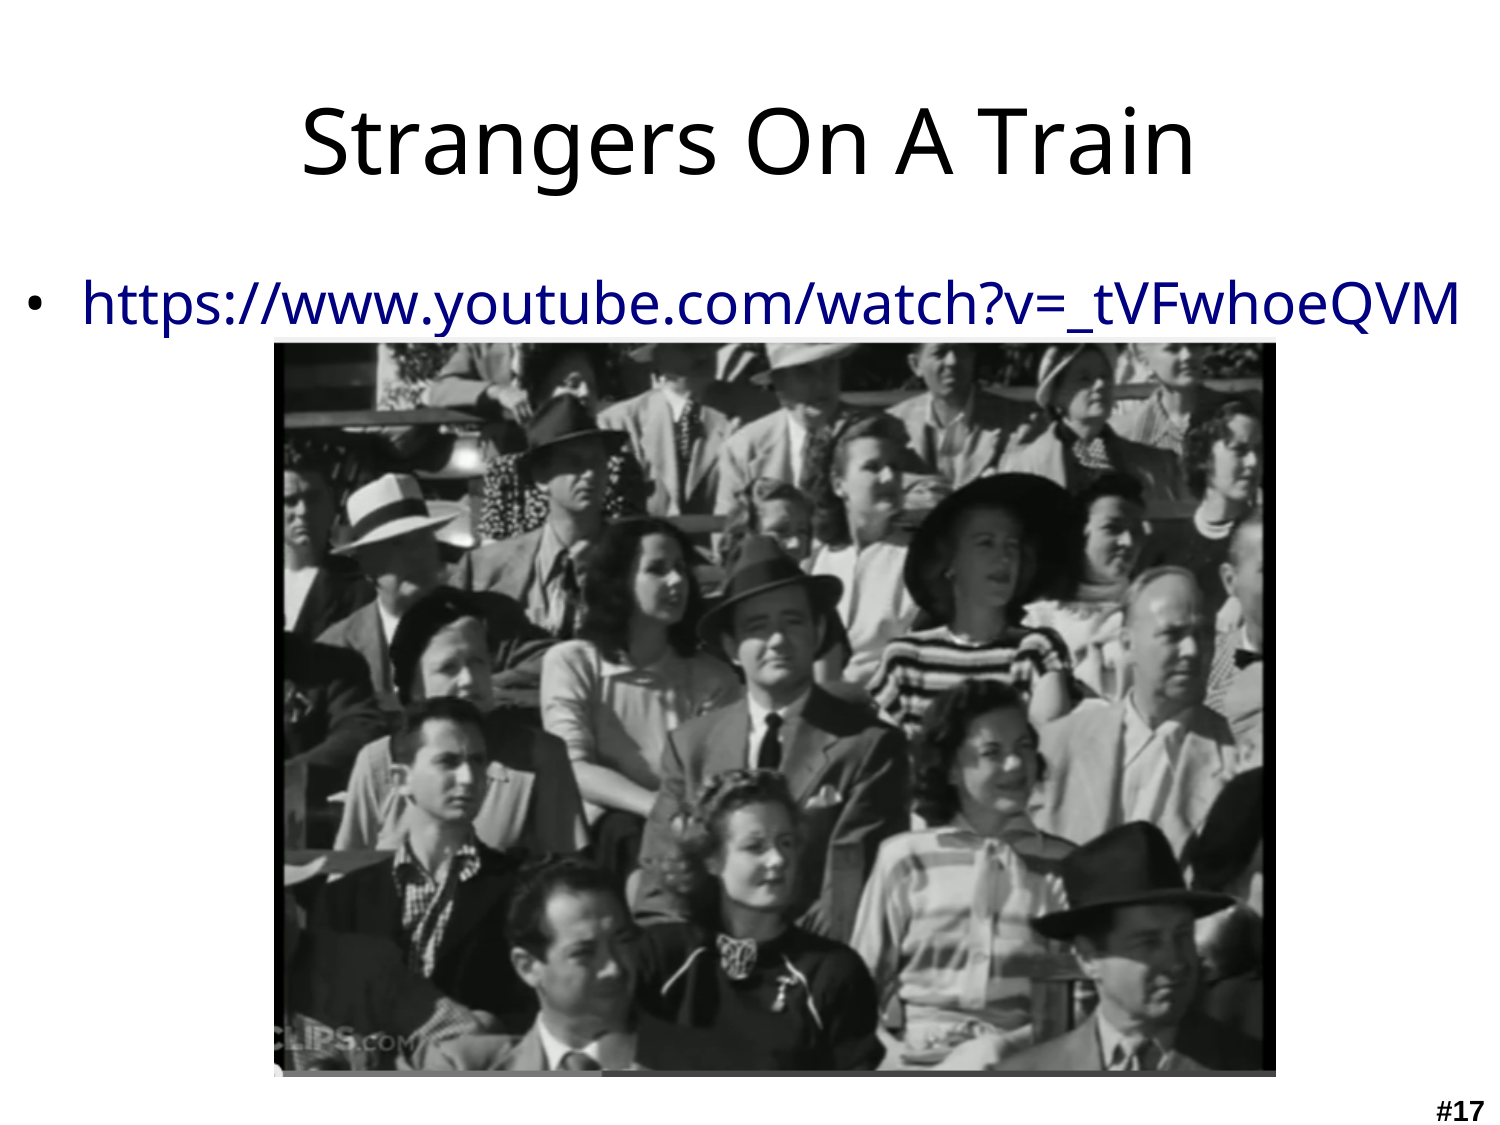

# Strangers On A Train
https://www.youtube.com/watch?v=_tVFwhoeQVM
17